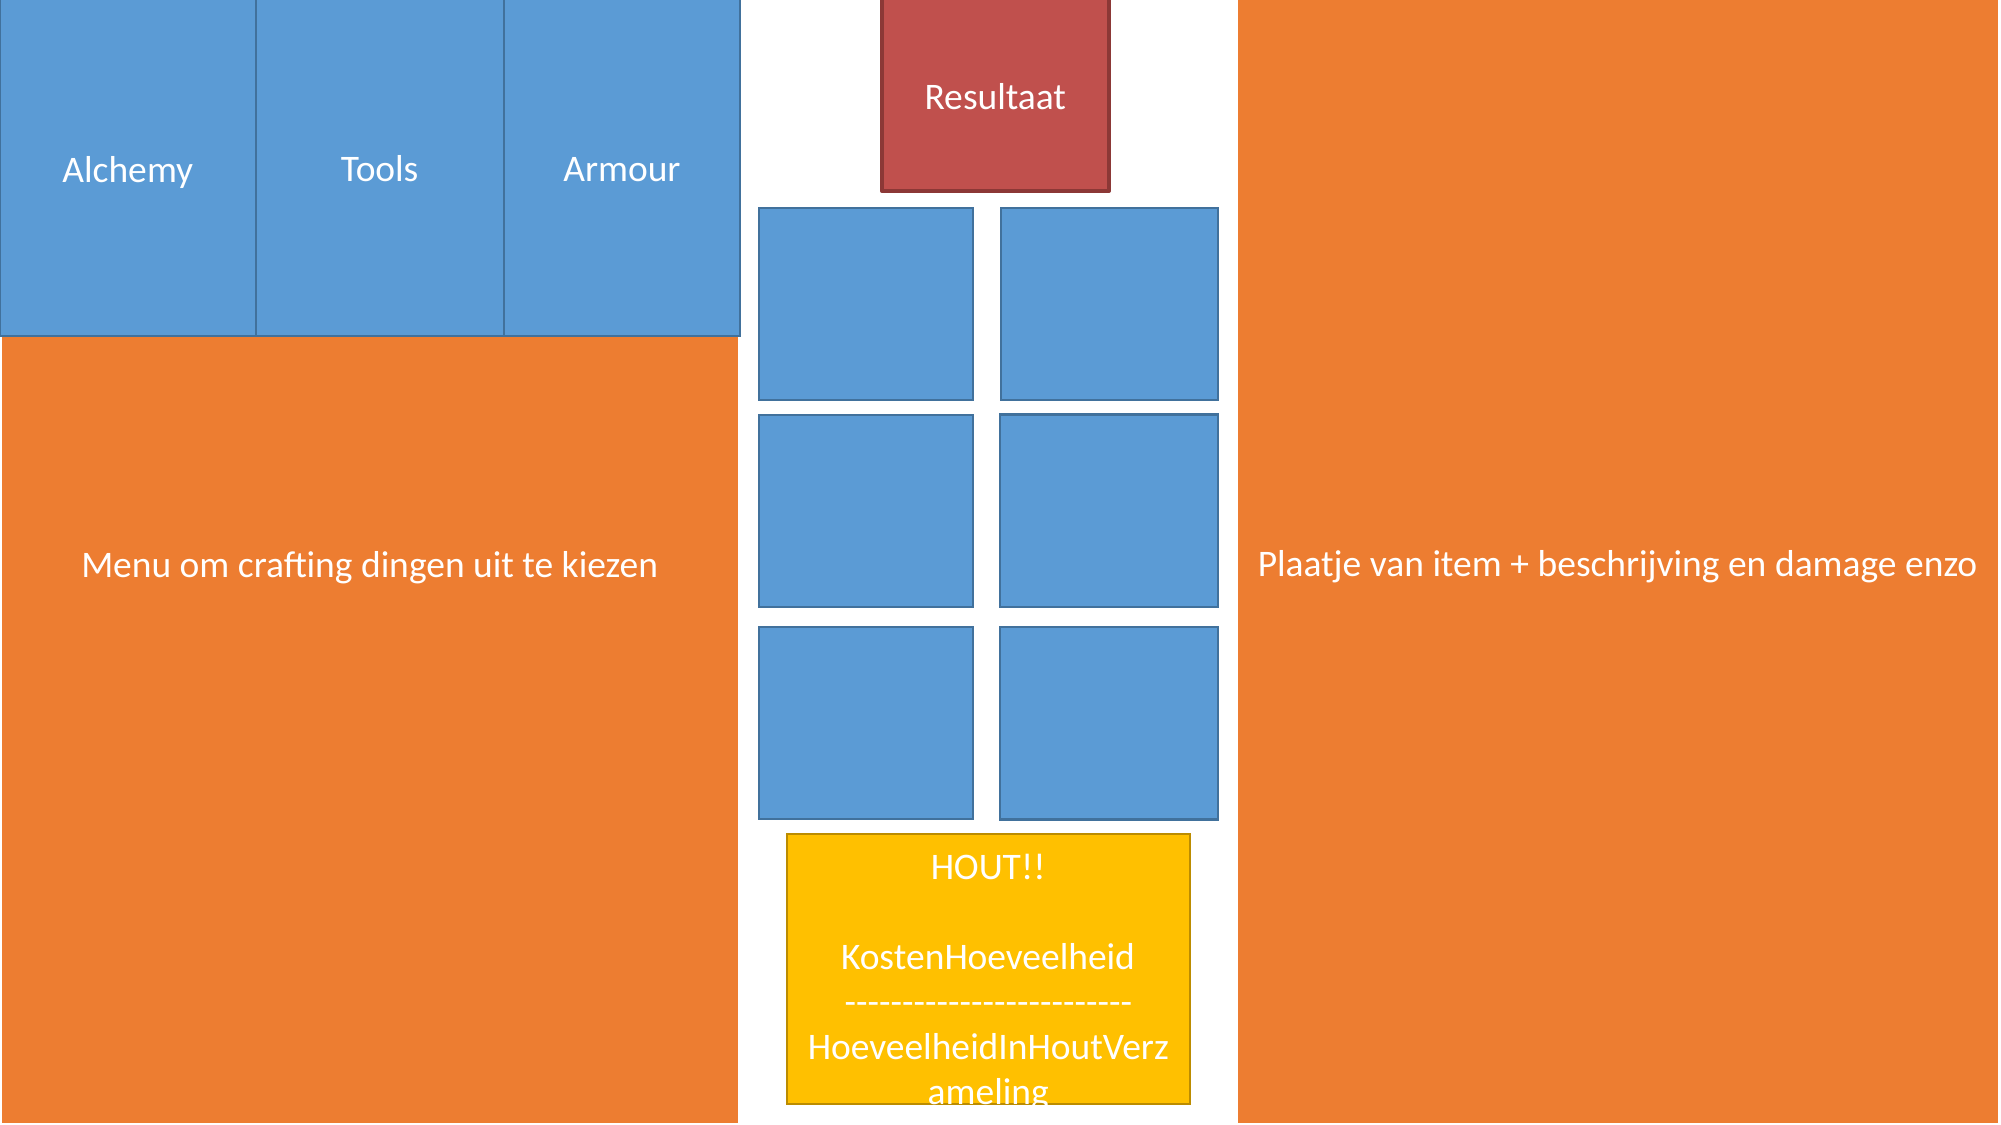

Menu om crafting dingen uit te kiezen
Armour
Tools
Alchemy
Resultaat
Plaatje van item + beschrijving en damage enzo
HOUT!!
KostenHoeveelheid
-------------------------
HoeveelheidInHoutVerzameling